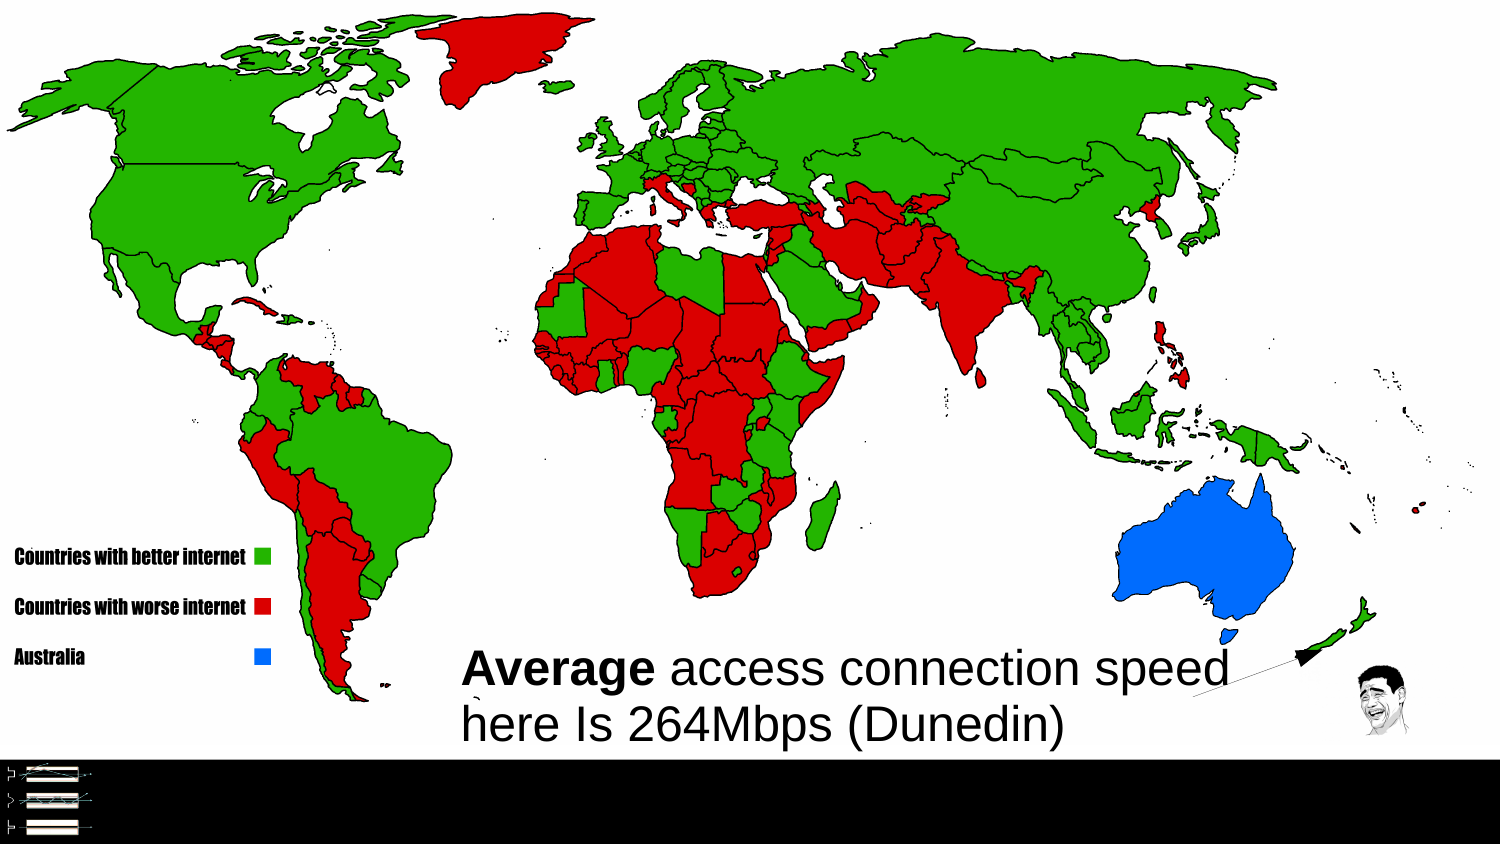

# Average access connection speed here Is 264Mbps (Dunedin)